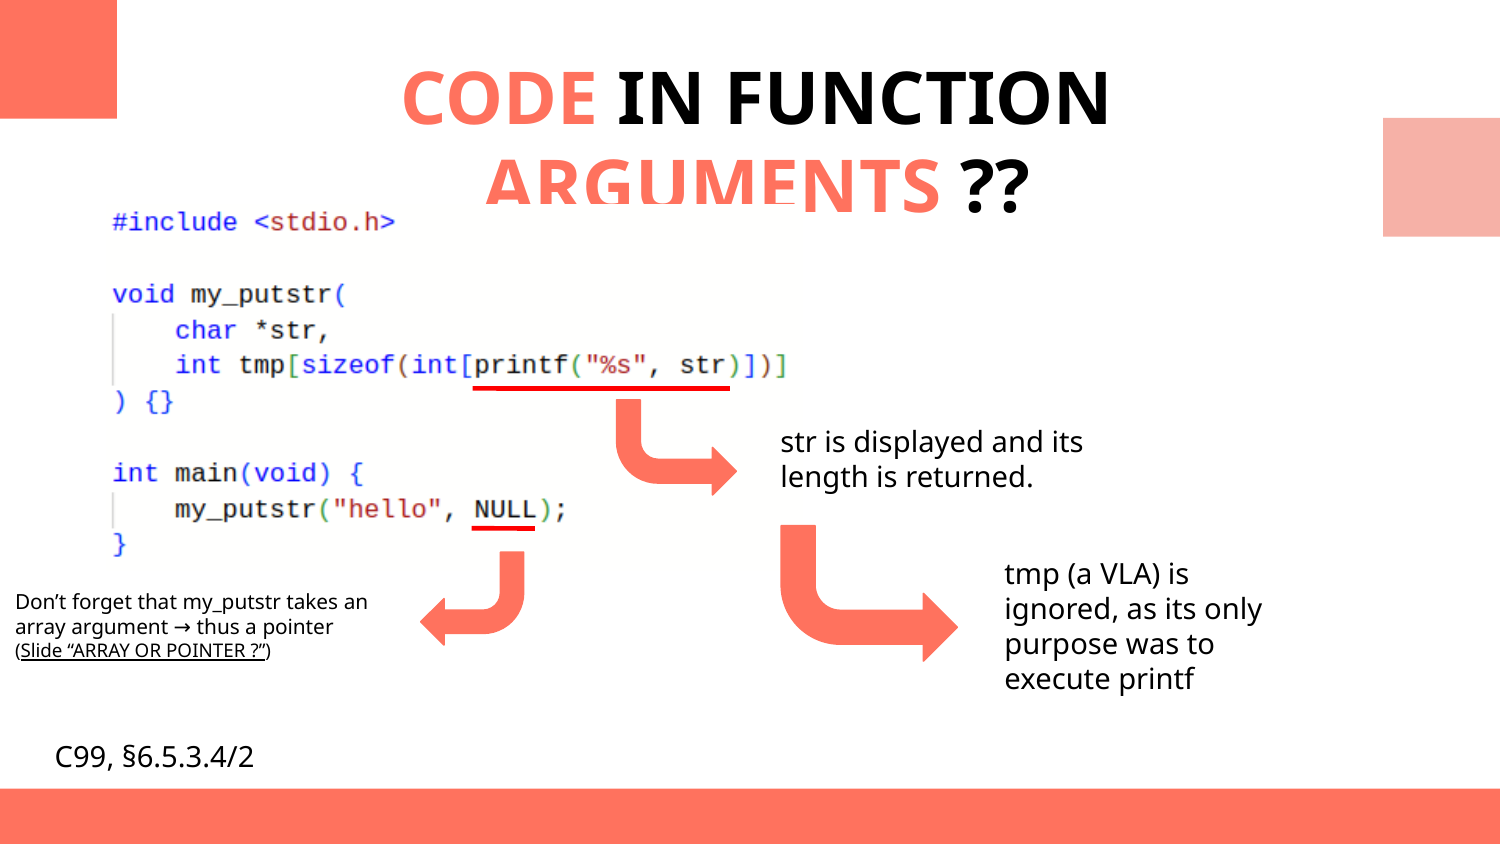

# CODE IN FUNCTION ARGUMENTS ??
str is displayed and its length is returned.
tmp (a VLA) is ignored, as its only purpose was to execute printf
Don’t forget that my_putstr takes an array argument → thus a pointer
(Slide “ARRAY OR POINTER ?”)
C99, §6.5.3.4/2